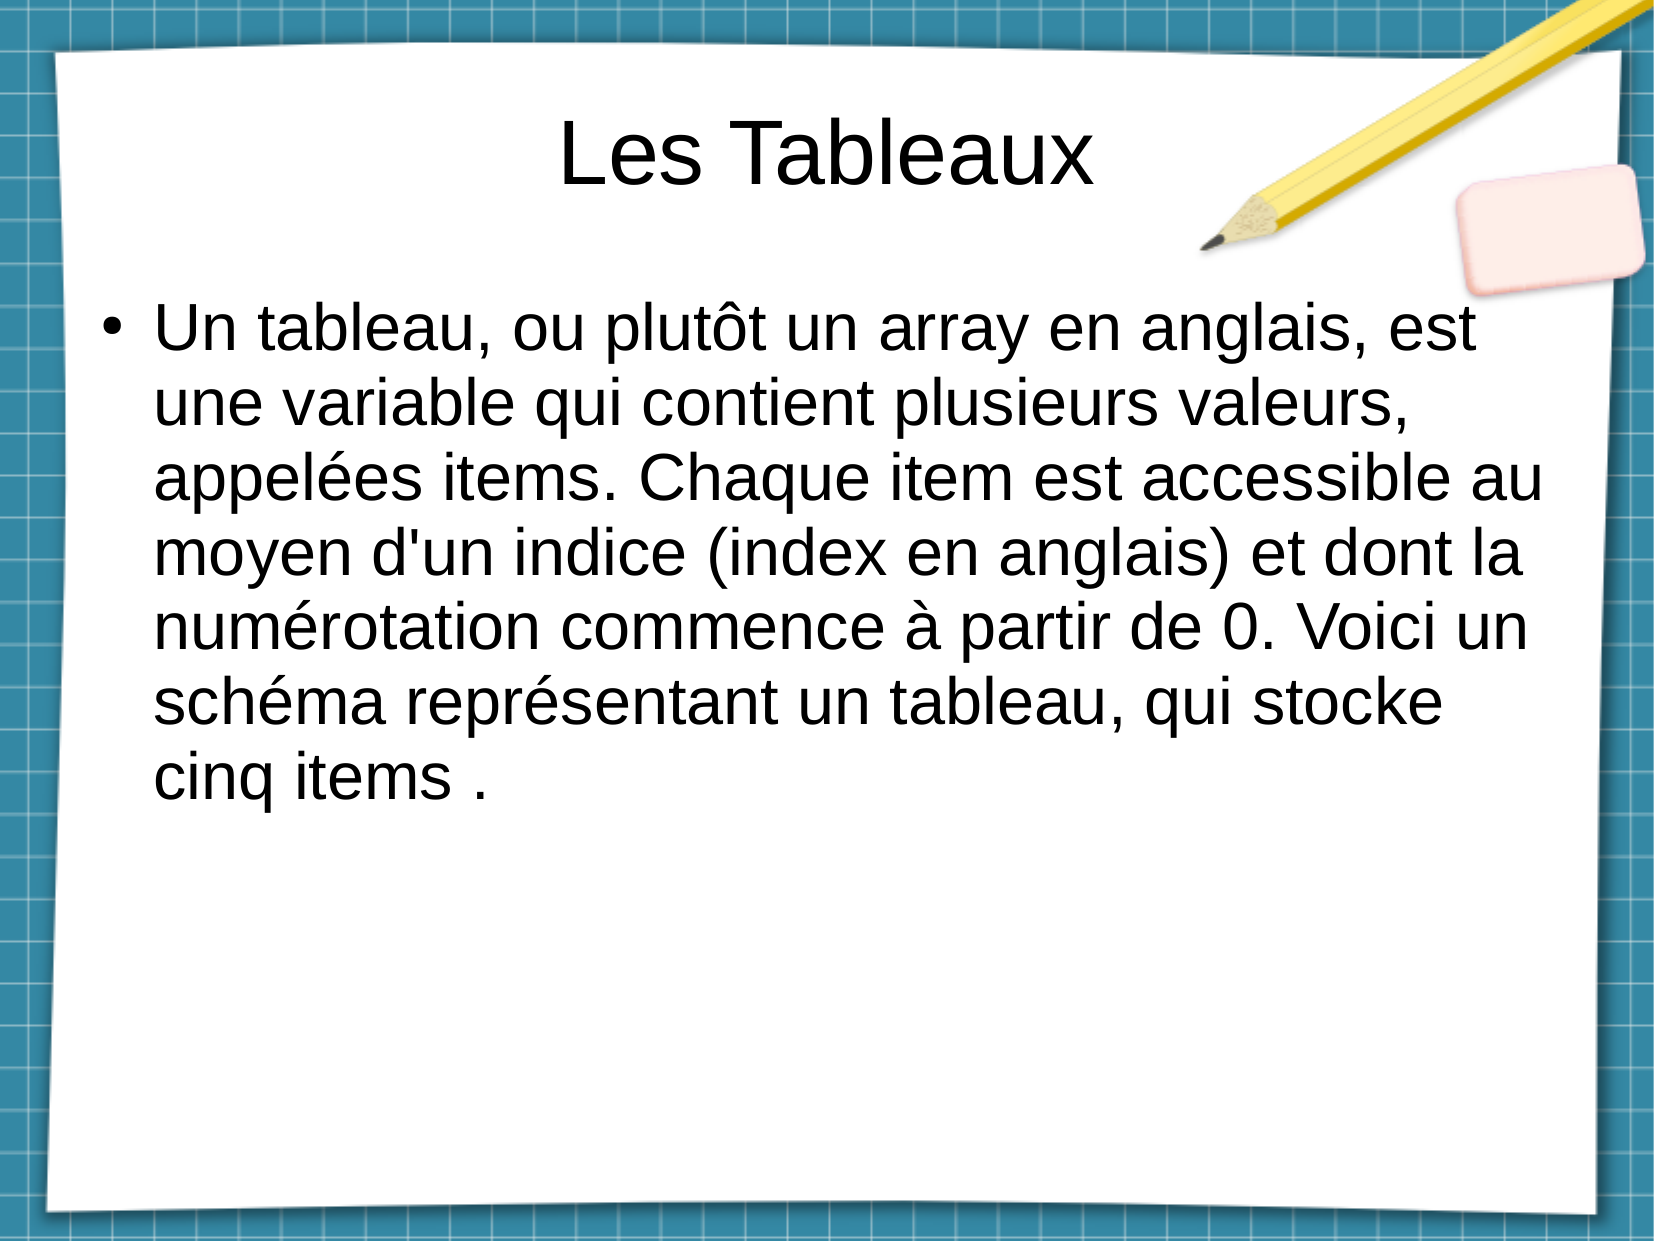

# Les Tableaux
Un tableau, ou plutôt un array en anglais, est une variable qui contient plusieurs valeurs, appelées items. Chaque item est accessible au moyen d'un indice (index en anglais) et dont la numérotation commence à partir de 0. Voici un schéma représentant un tableau, qui stocke cinq items .